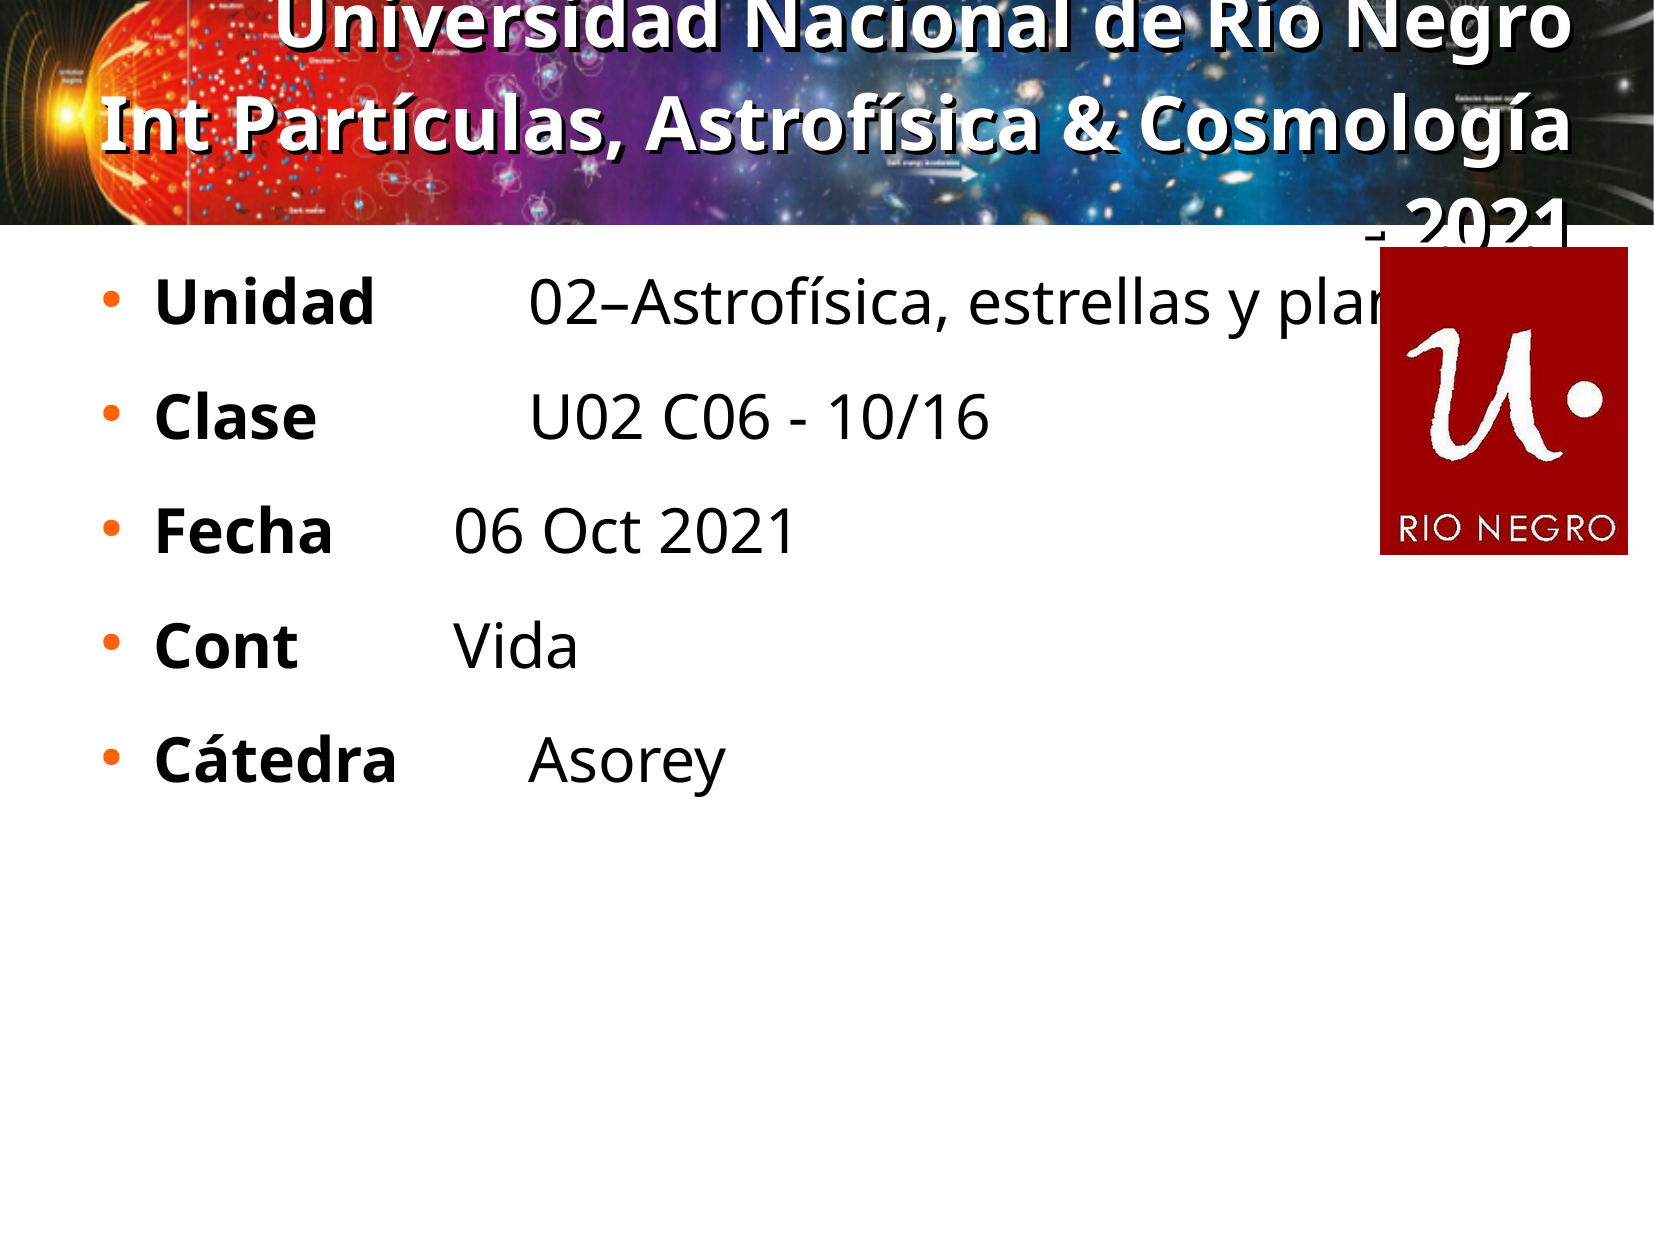

# Universidad Nacional de Río Negro Int Partículas, Astrofísica & Cosmología - 2021
Unidad 		02–Astrofísica, estrellas y planetas
Clase			U02 C06 - 10/16
Fecha		06 Oct 2021
Cont			Vida
Cátedra		Asorey